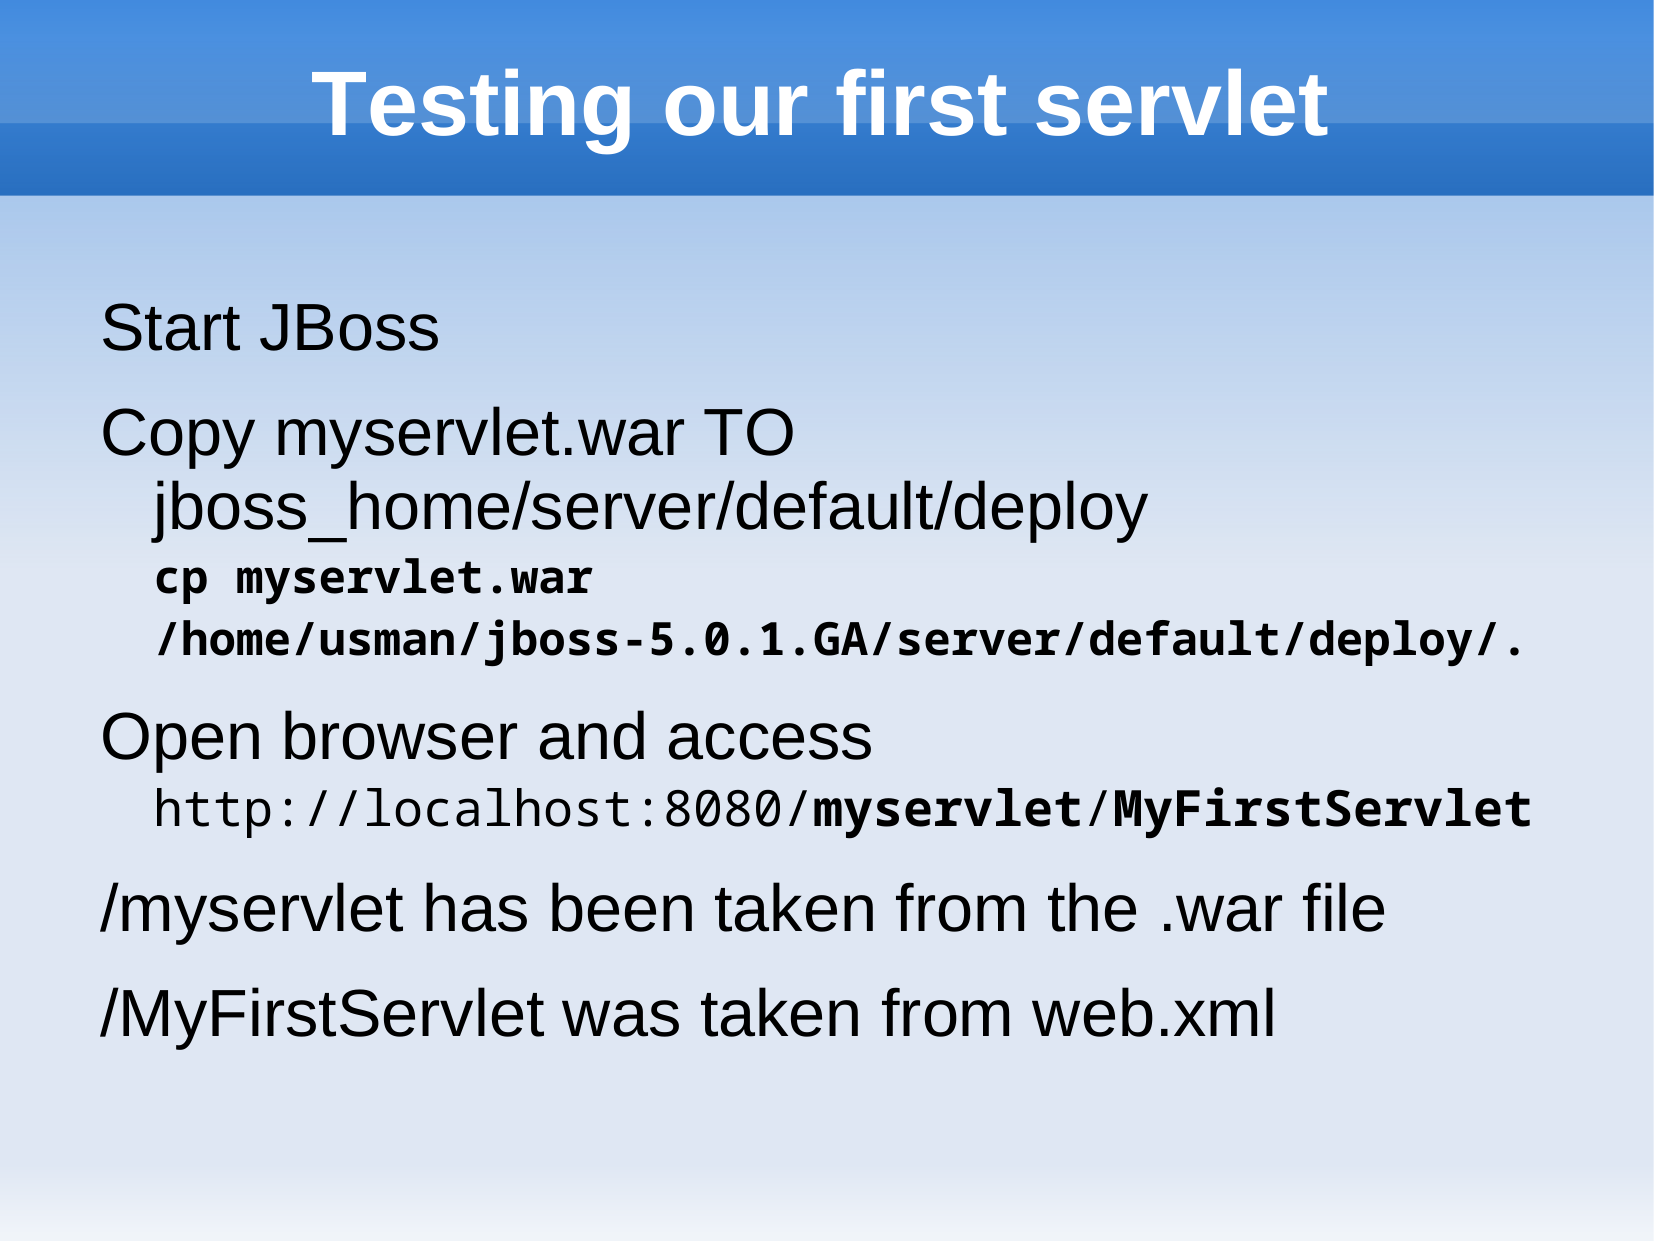

# Testing our first servlet
Start JBoss
Copy myservlet.war TO jboss_home/server/default/deploy
cp myservlet.war /home/usman/jboss-5.0.1.GA/server/default/deploy/.
Open browser and access http://localhost:8080/myservlet/MyFirstServlet
/myservlet has been taken from the .war file
/MyFirstServlet was taken from web.xml